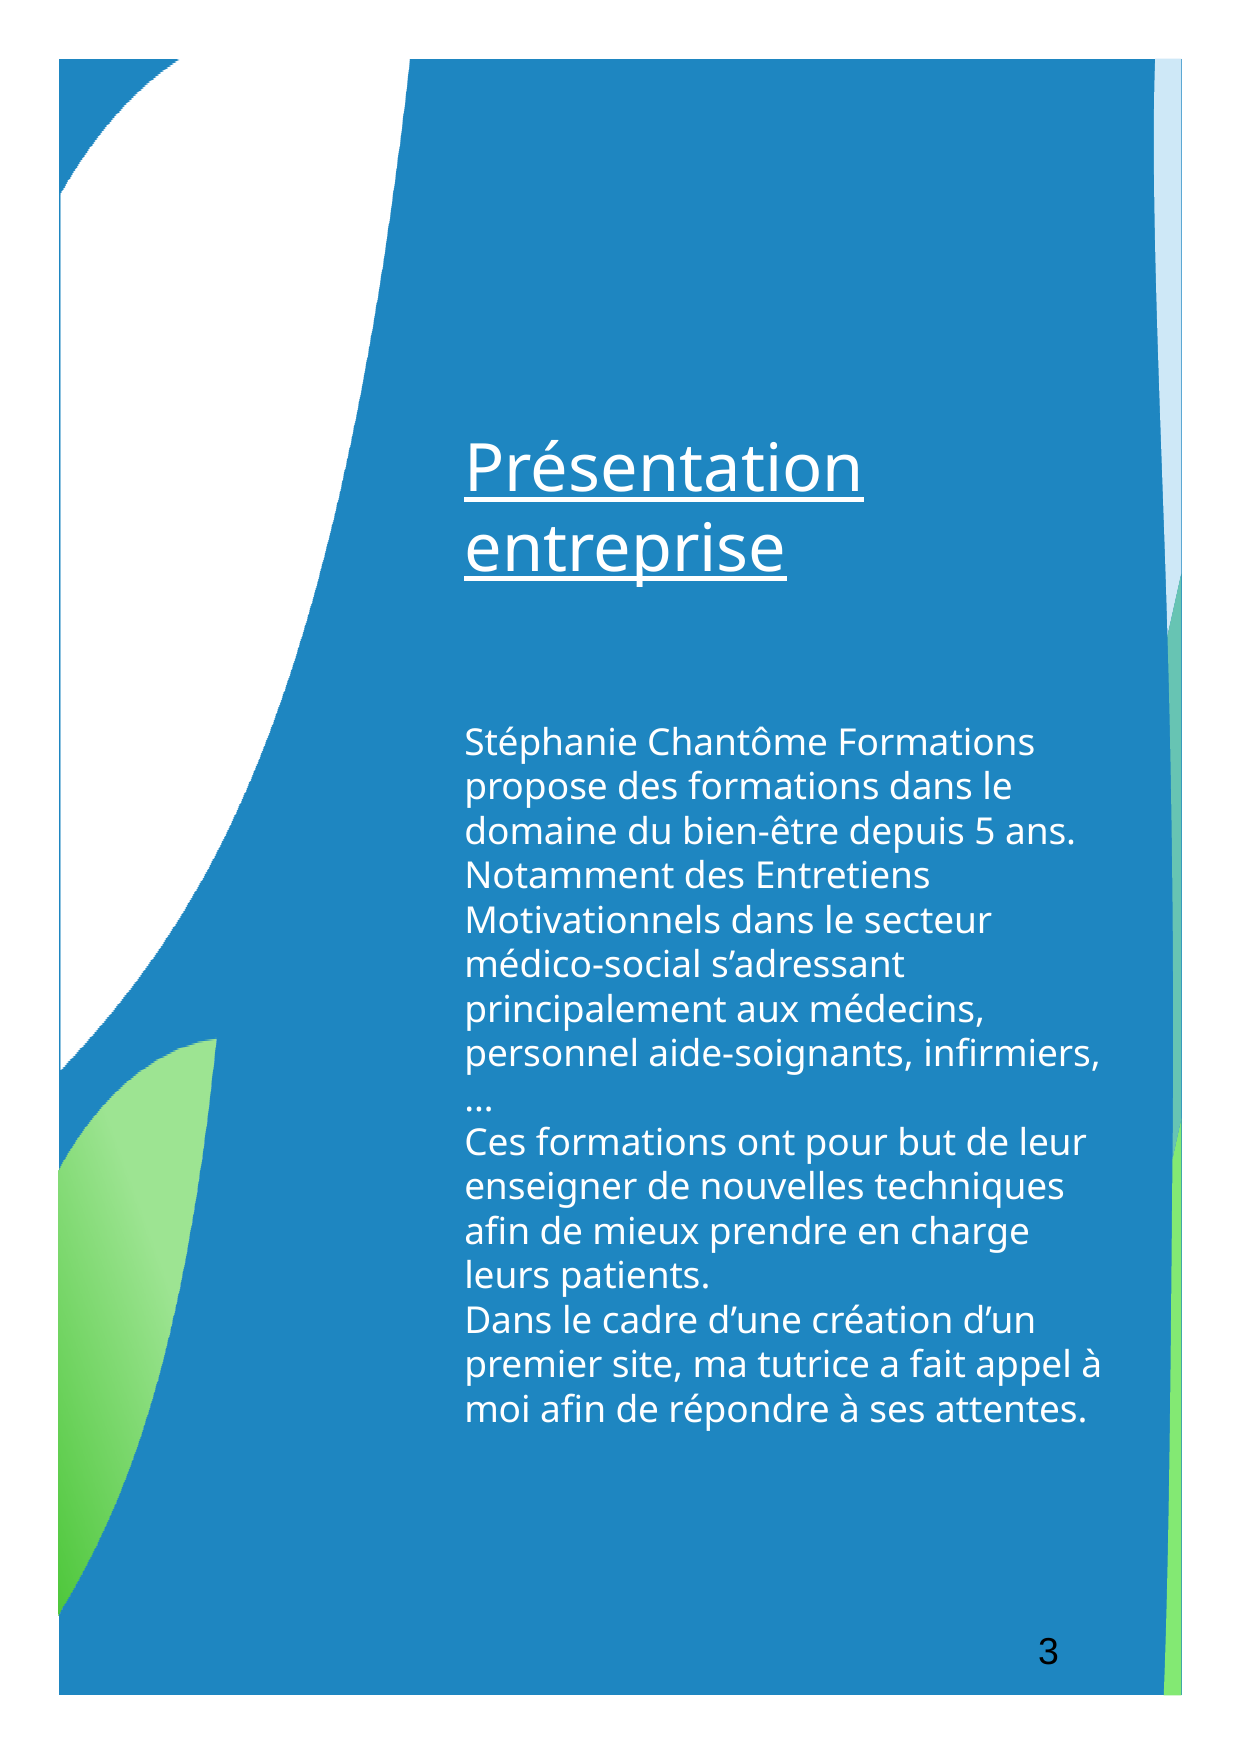

Présentation entreprise
Stéphanie Chantôme Formations propose des formations dans le domaine du bien-être depuis 5 ans.
Notamment des Entretiens Motivationnels dans le secteur médico-social s’adressant principalement aux médecins, personnel aide-soignants, infirmiers,…
Ces formations ont pour but de leur enseigner de nouvelles techniques afin de mieux prendre en charge leurs patients.
Dans le cadre d’une création d’un premier site, ma tutrice a fait appel à moi afin de répondre à ses attentes.